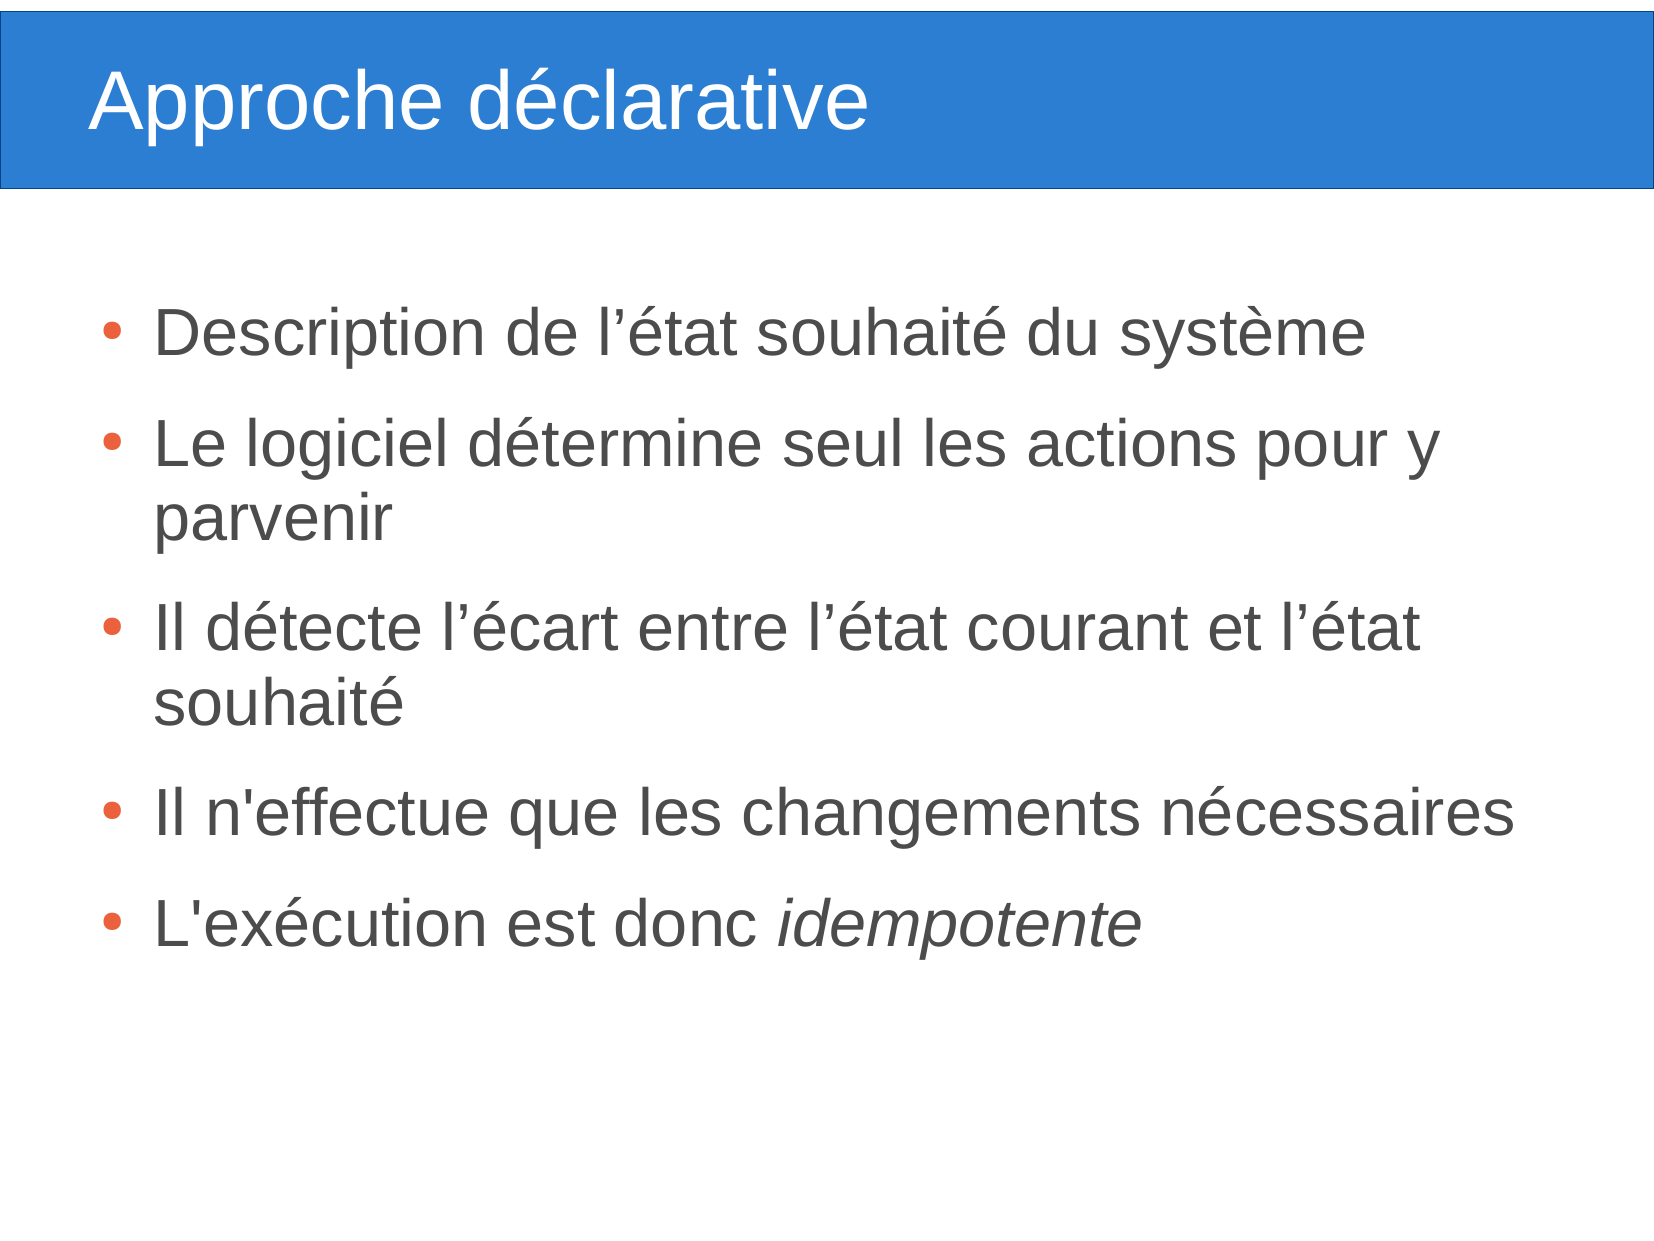

# Approche déclarative
Description de l’état souhaité du système
Le logiciel détermine seul les actions pour y parvenir
Il détecte l’écart entre l’état courant et l’état souhaité
Il n'effectue que les changements nécessaires
L'exécution est donc idempotente